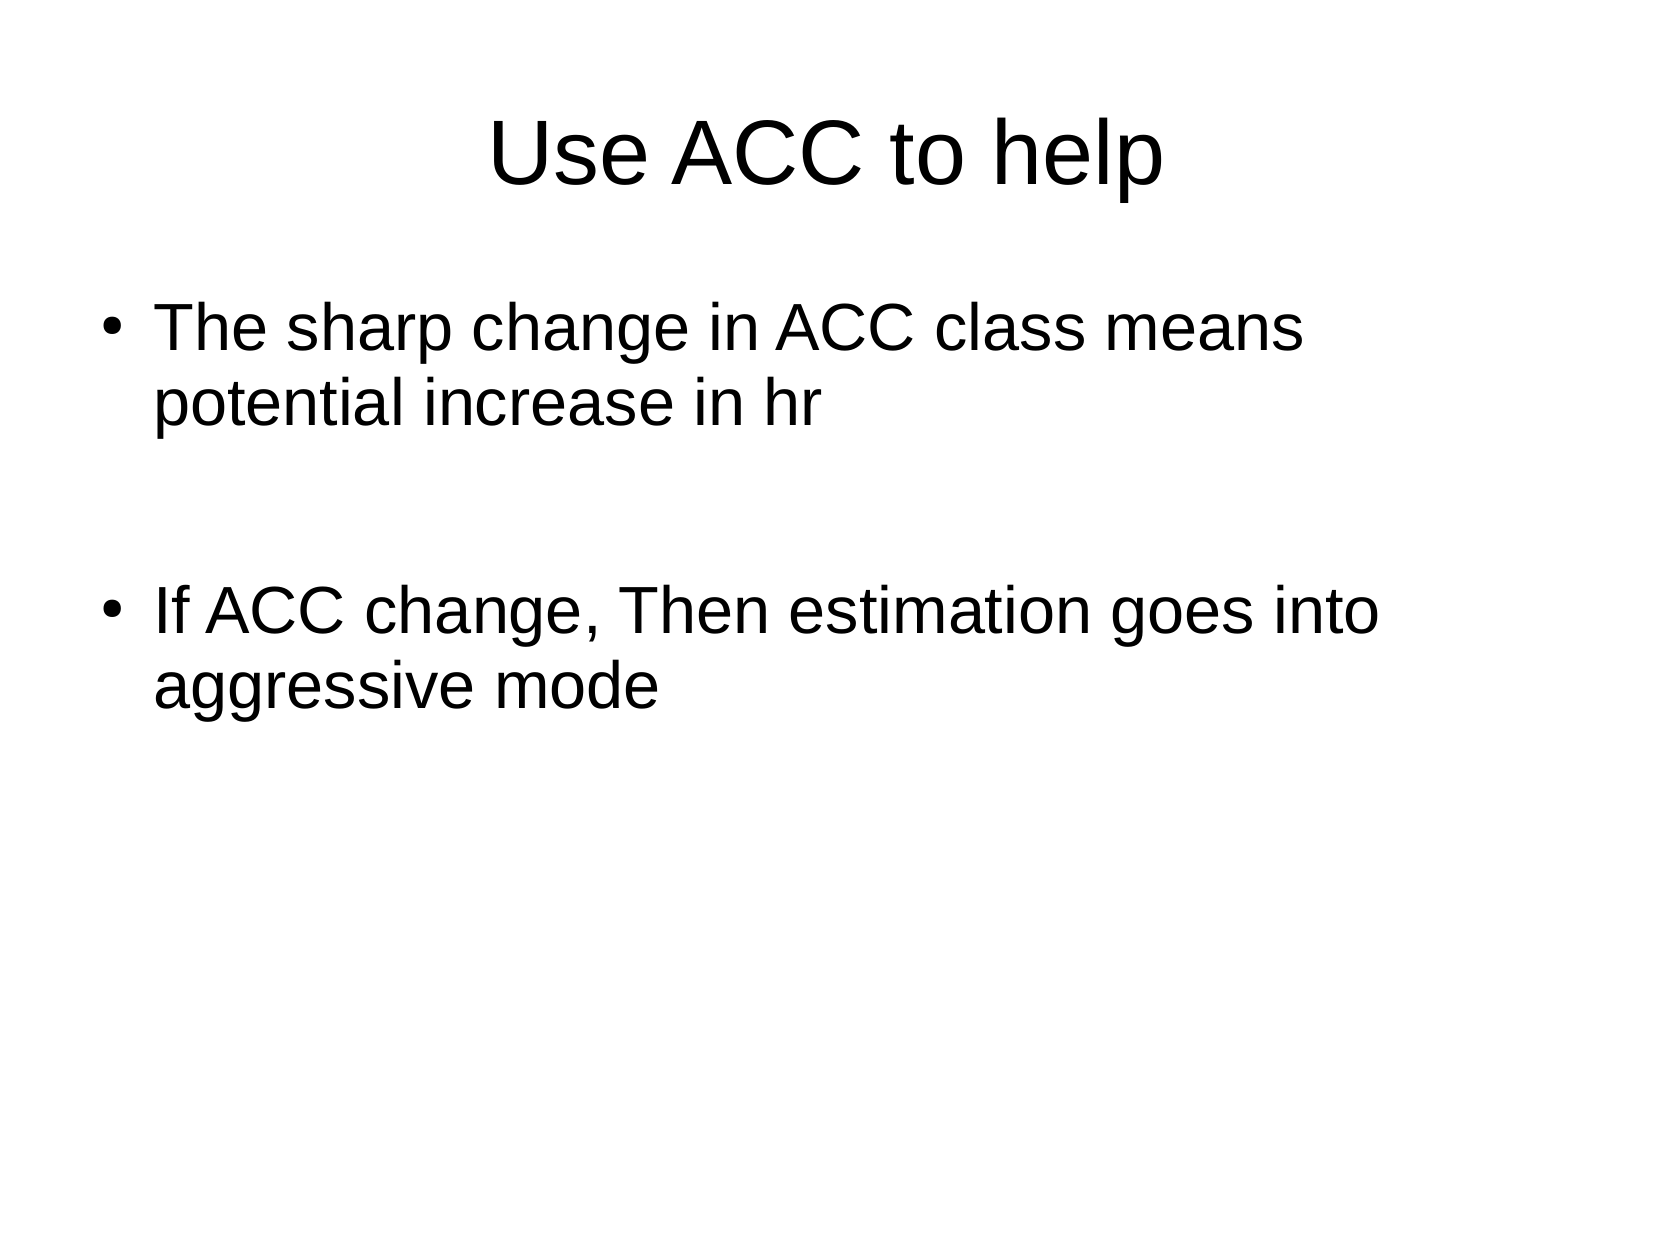

# Use ACC to help
The sharp change in ACC class means potential increase in hr
If ACC change, Then estimation goes into aggressive mode